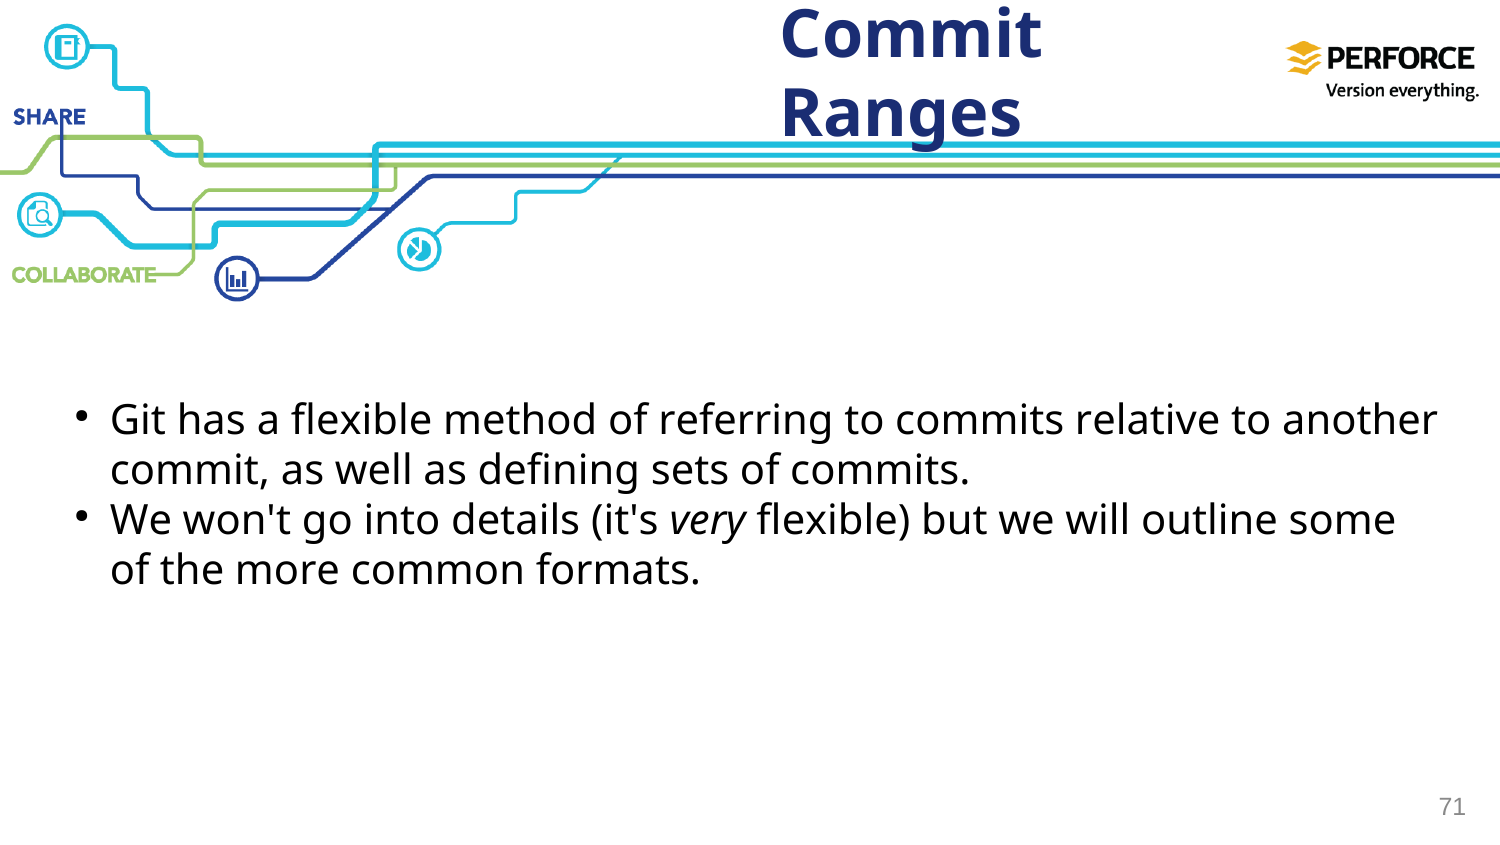

# Commit Ranges
Git has a flexible method of referring to commits relative to another commit, as well as defining sets of commits.
We won't go into details (it's very flexible) but we will outline some of the more common formats.